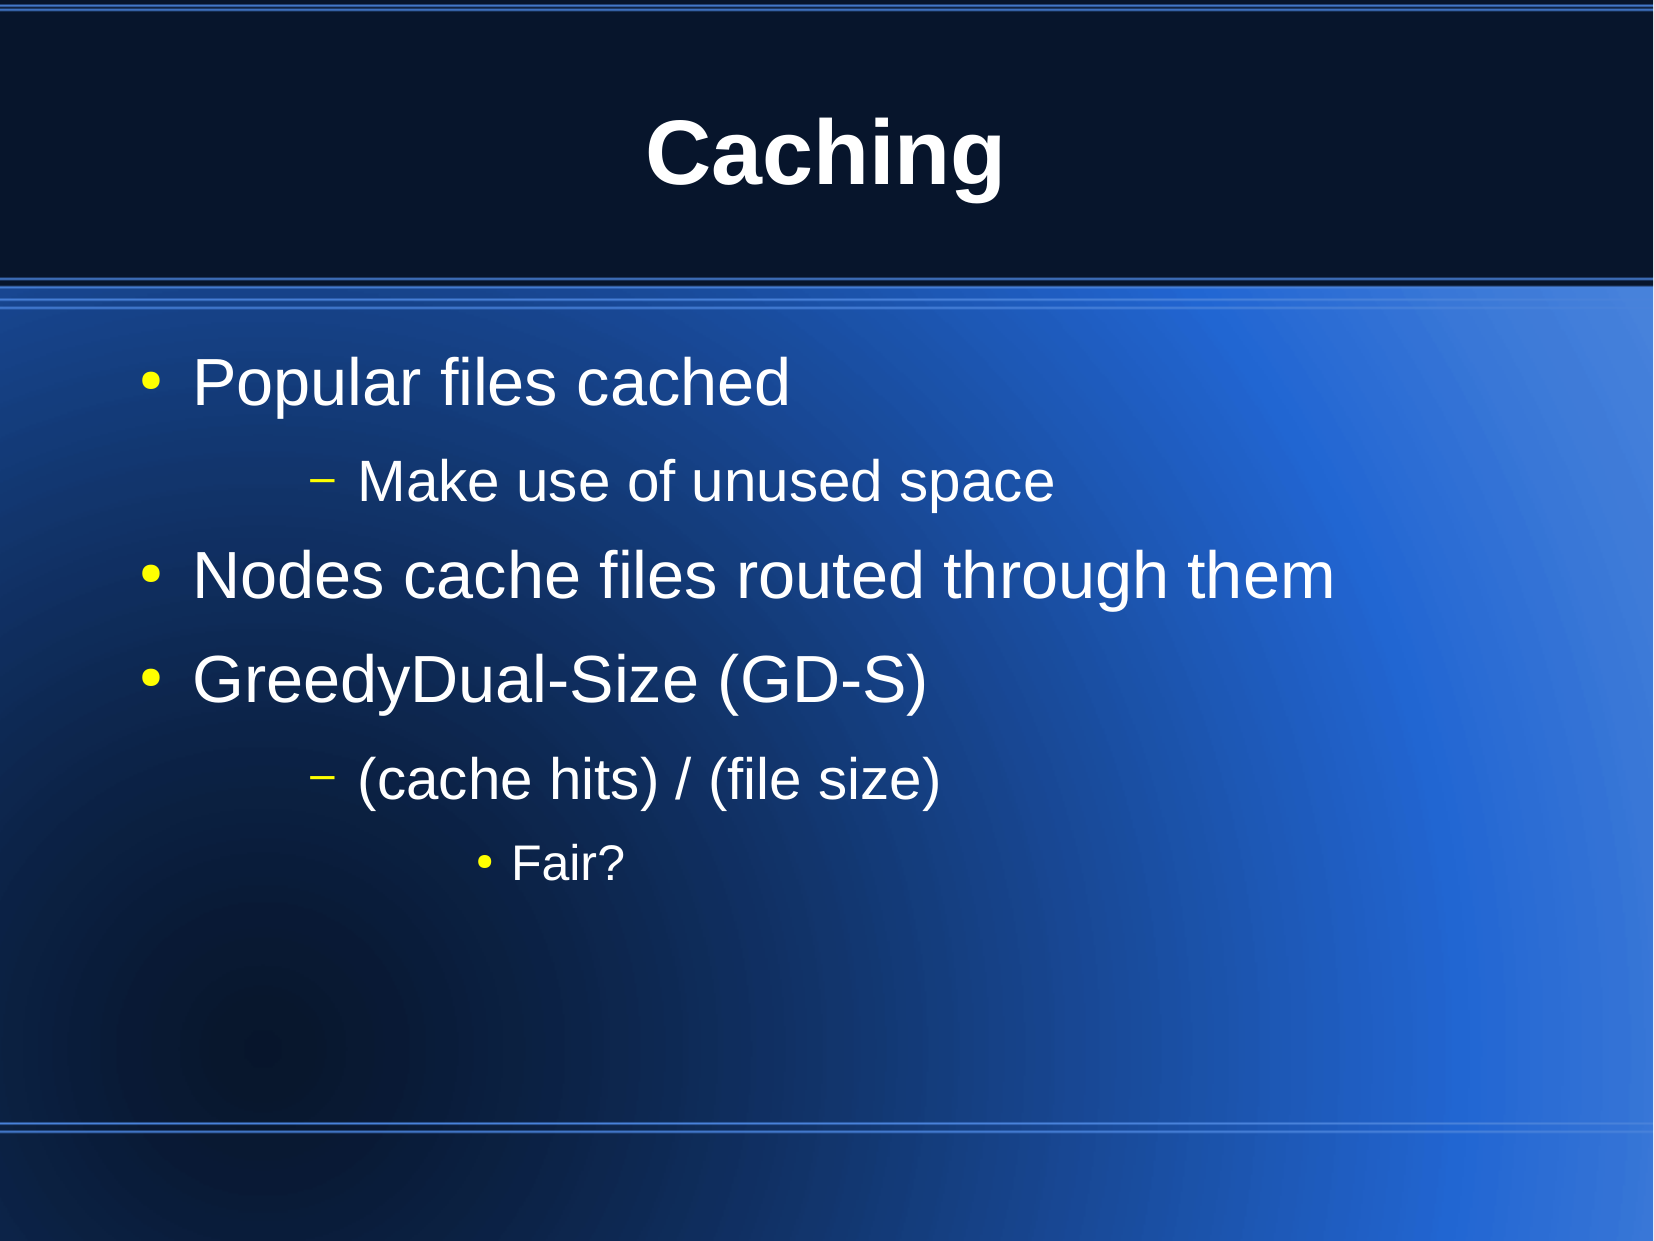

# Caching
Popular files cached
Make use of unused space
Nodes cache files routed through them
GreedyDual-Size (GD-S)
(cache hits) / (file size)
Fair?